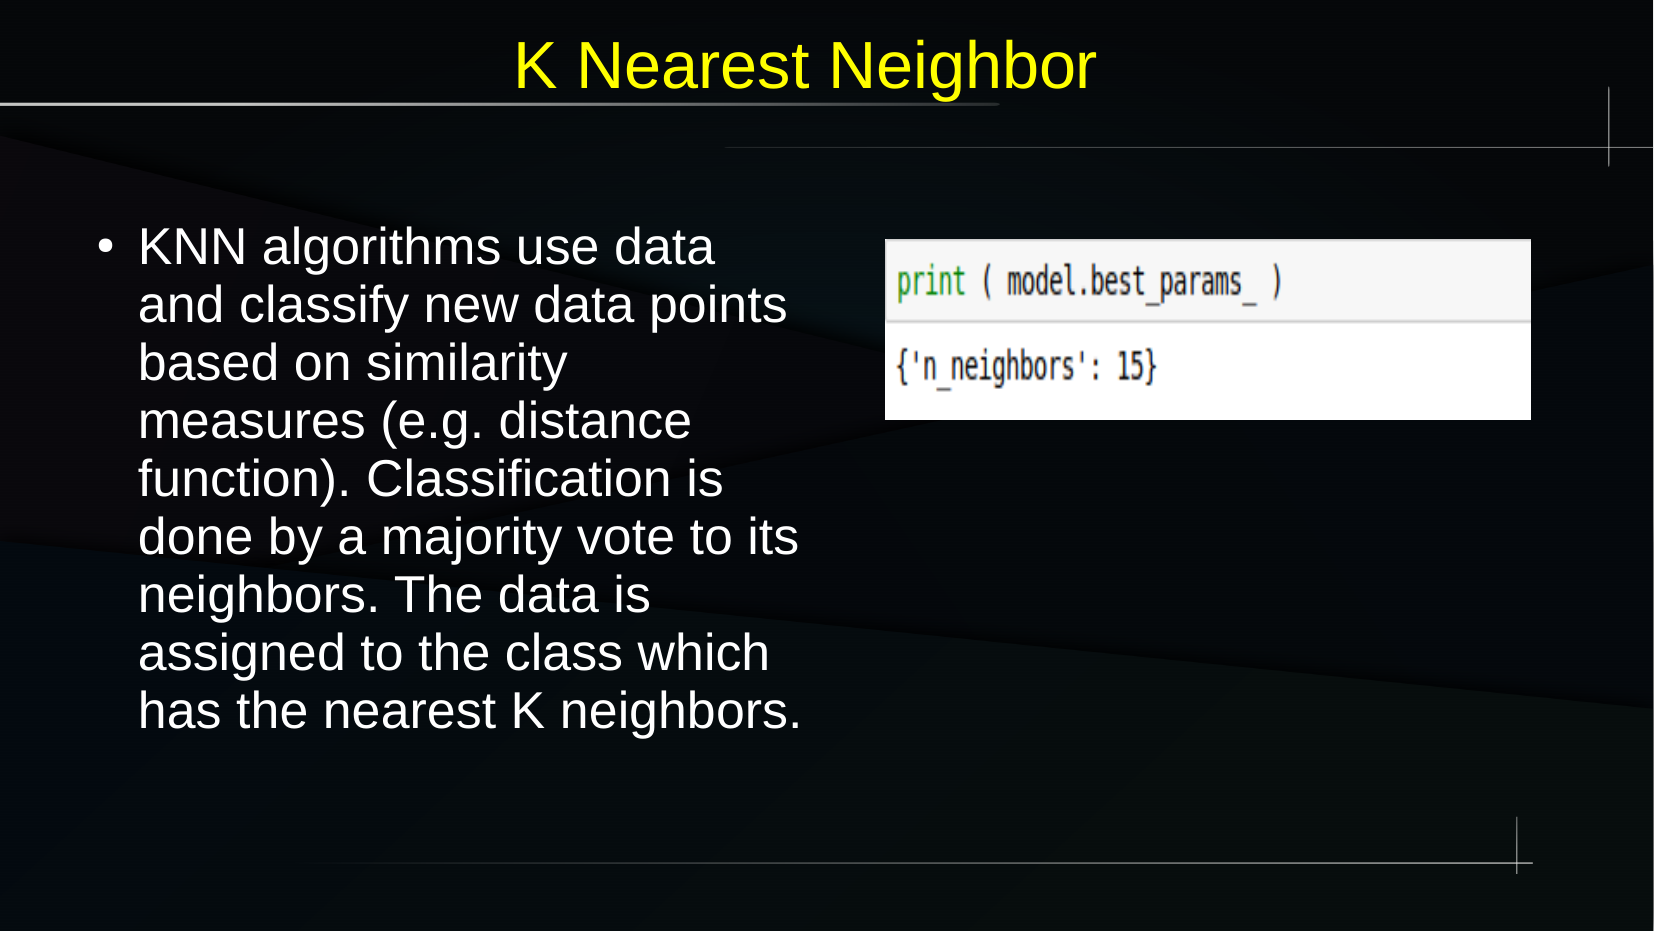

# K Nearest Neighbor
KNN algorithms use data and classify new data points based on similarity measures (e.g. distance function). Classification is done by a majority vote to its neighbors. The data is assigned to the class which has the nearest K neighbors.